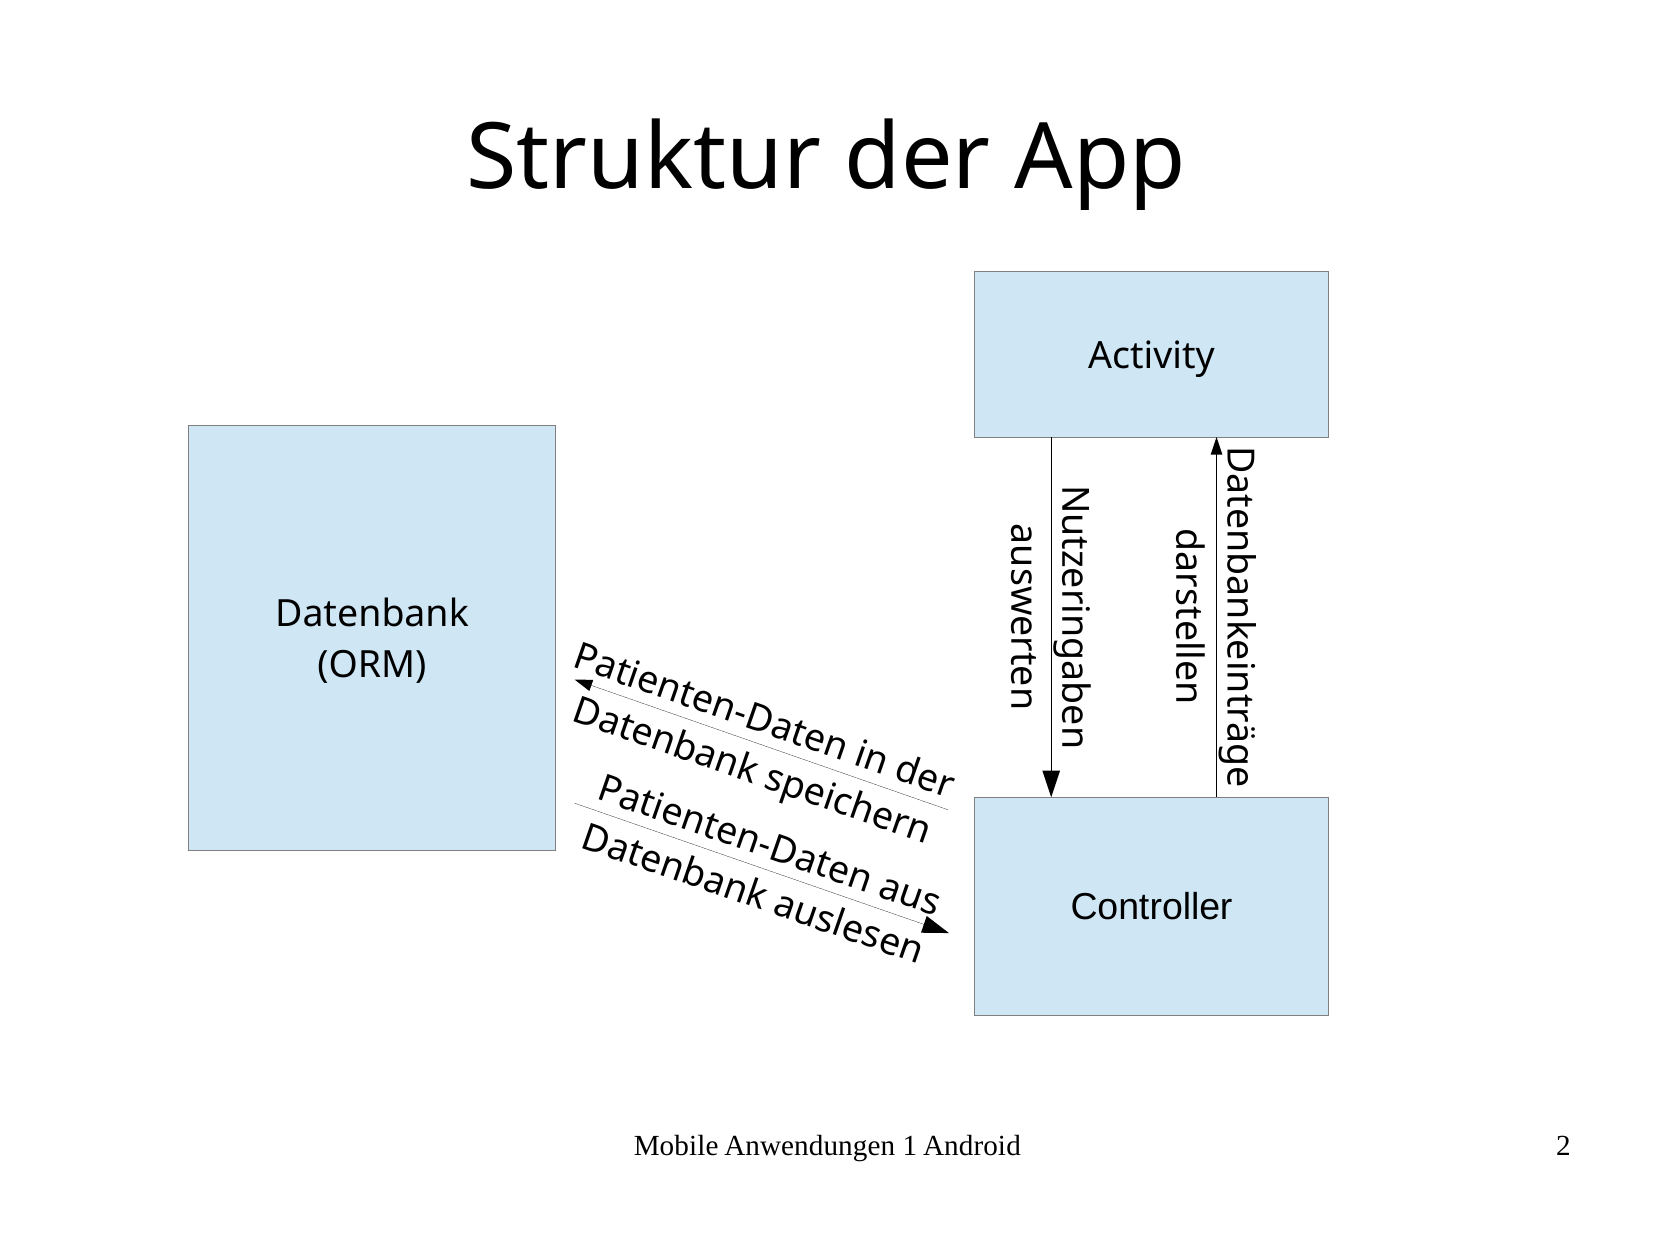

# Struktur der App
Activity
Datenbank
(ORM)
Nutzeringaben
auswerten
Datenbankeinträge
darstellen
Patienten-Daten in der
Datenbank speichern
Controller
Patienten-Daten aus
Datenbank auslesen
Mobile Anwendungen 1 Android
2